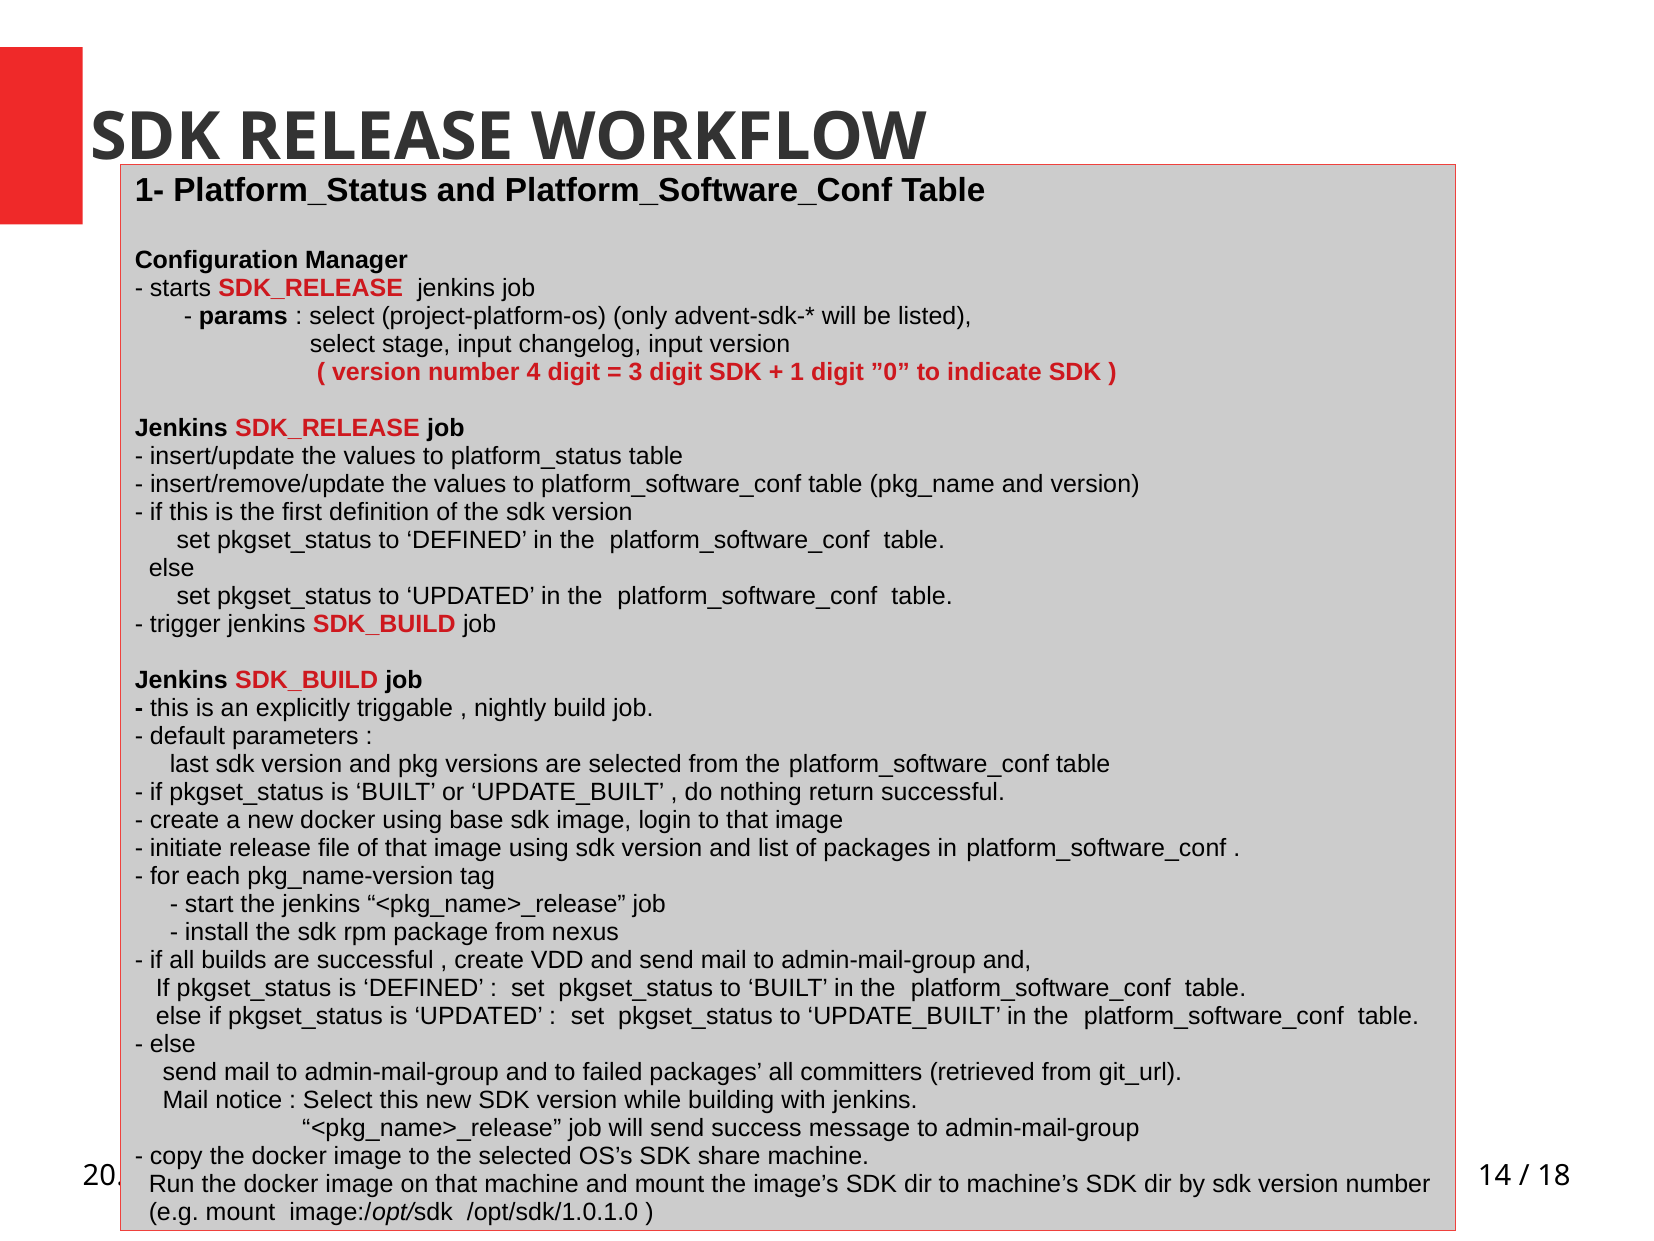

# SDK RELEASE WORKFLOW
1- Platform_Status and Platform_Software_Conf Table
Configuration Manager
- starts SDK_RELEASE jenkins job
 - params : select (project-platform-os) (only advent-sdk-* will be listed),
 select stage, input changelog, input version
 ( version number 4 digit = 3 digit SDK + 1 digit ”0” to indicate SDK )
Jenkins SDK_RELEASE job
- insert/update the values to platform_status table
- insert/remove/update the values to platform_software_conf table (pkg_name and version)
- if this is the first definition of the sdk version
 set pkgset_status to ‘DEFINED’ in the platform_software_conf table.
 else
 set pkgset_status to ‘UPDATED’ in the platform_software_conf table.
- trigger jenkins SDK_BUILD job
Jenkins SDK_BUILD job
- this is an explicitly triggable , nightly build job.
- default parameters :
 last sdk version and pkg versions are selected from the platform_software_conf table
- if pkgset_status is ‘BUILT’ or ‘UPDATE_BUILT’ , do nothing return successful.
- create a new docker using base sdk image, login to that image
- initiate release file of that image using sdk version and list of packages in platform_software_conf .
- for each pkg_name-version tag
 - start the jenkins “<pkg_name>_release” job
 - install the sdk rpm package from nexus
- if all builds are successful , create VDD and send mail to admin-mail-group and,
 If pkgset_status is ‘DEFINED’ : set pkgset_status to ‘BUILT’ in the platform_software_conf table.
 else if pkgset_status is ‘UPDATED’ : set pkgset_status to ‘UPDATE_BUILT’ in the platform_software_conf table.
- else
 send mail to admin-mail-group and to failed packages’ all committers (retrieved from git_url).
 Mail notice : Select this new SDK version while building with jenkins.
 “<pkg_name>_release” job will send success message to admin-mail-group
- copy the docker image to the selected OS’s SDK share machine.
 Run the docker image on that machine and mount the image’s SDK dir to machine’s SDK dir by sdk version number
 (e.g. mount image:/opt/sdk /opt/sdk/1.0.1.0 )
20.04.2020
14